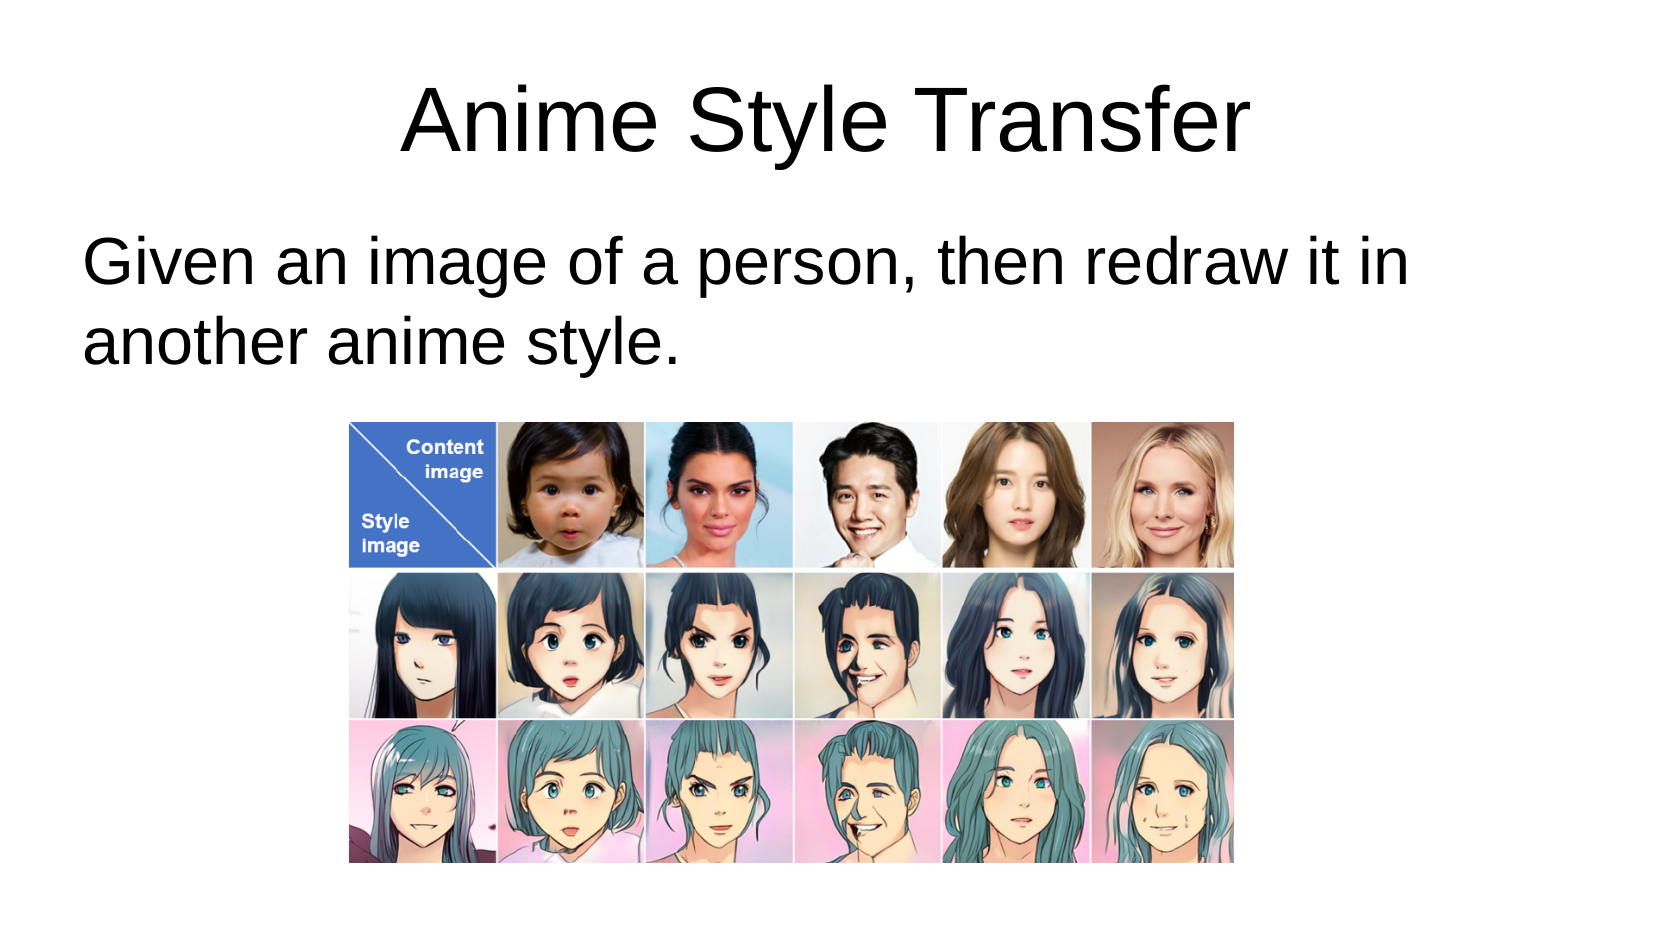

# Anime Style Transfer
Given an image of a person, then redraw it in another anime style.